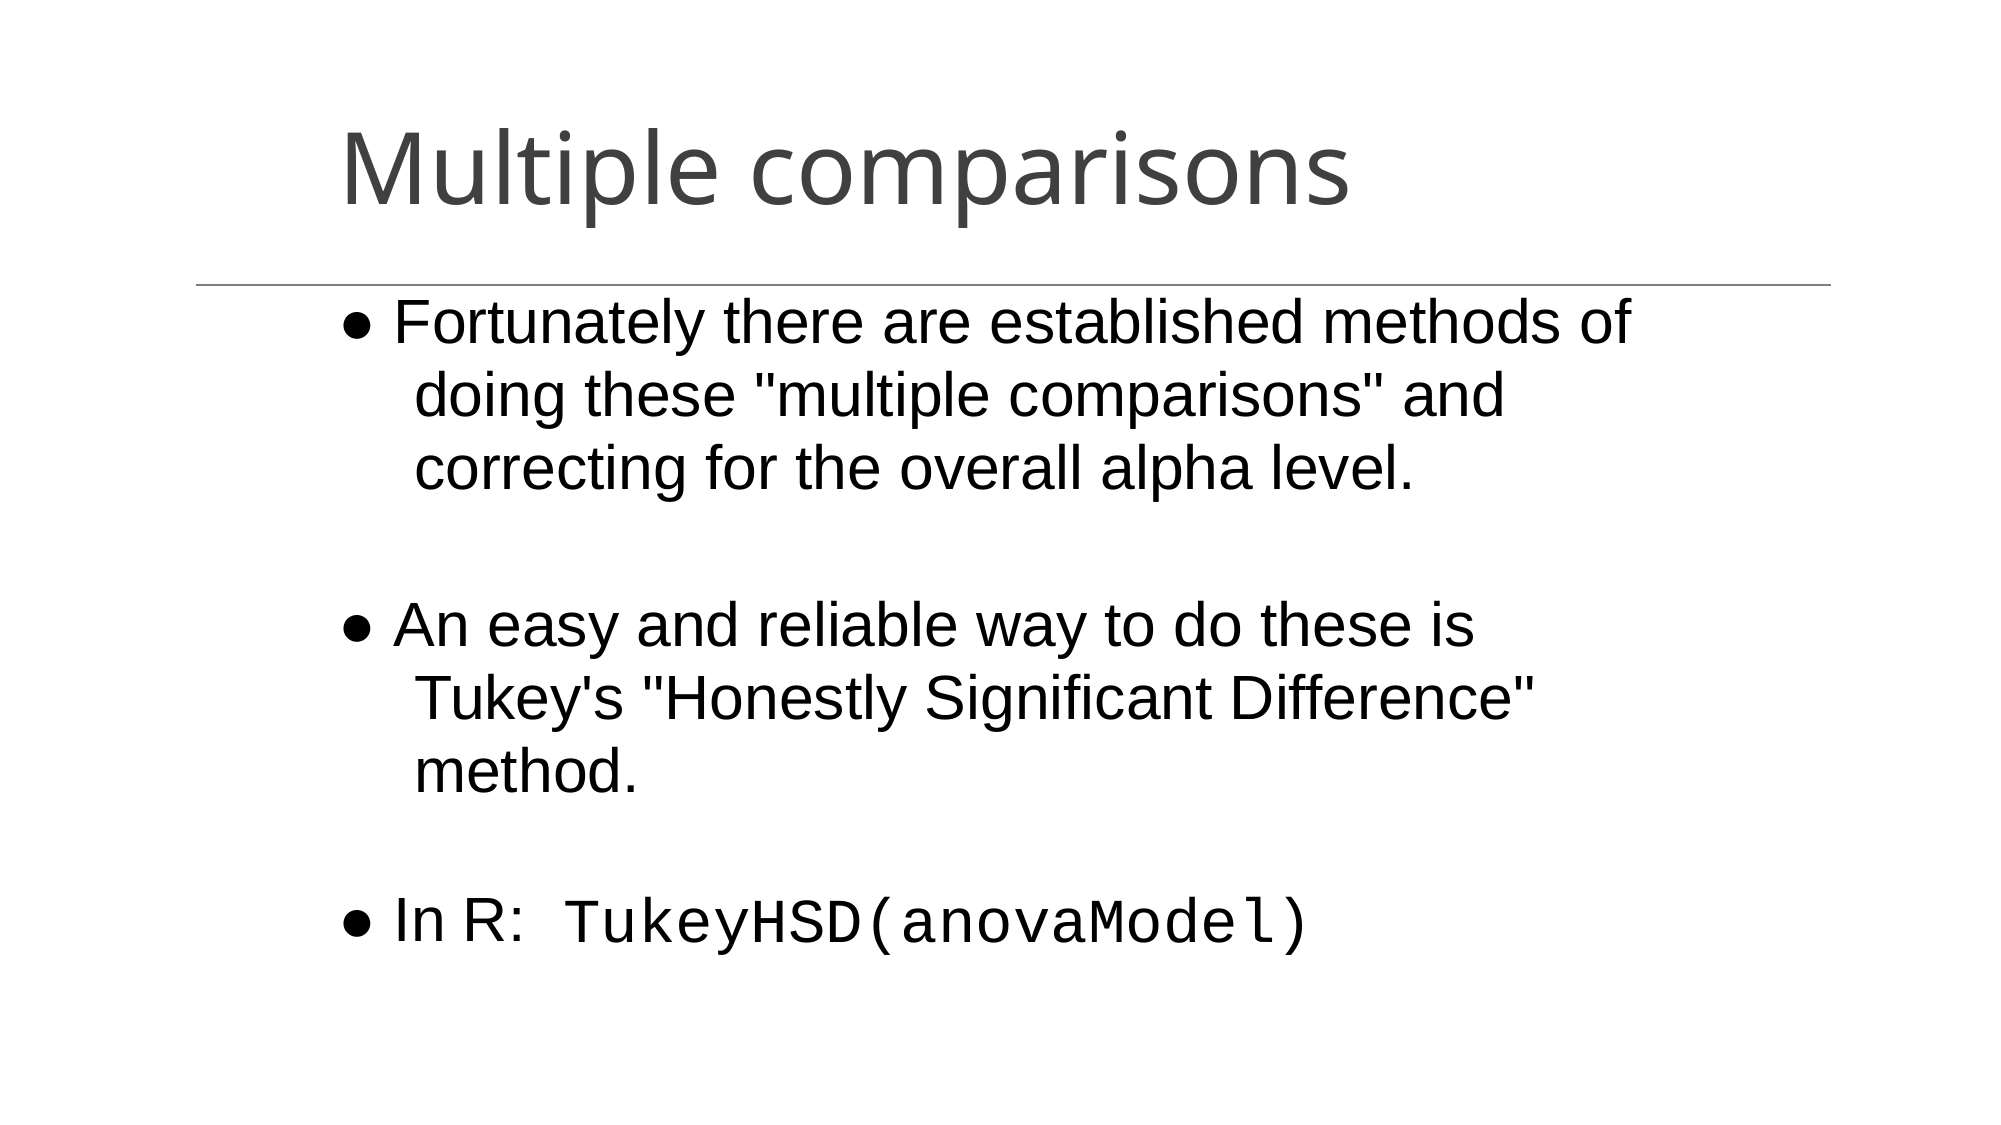

Multiple comparisons
● Fortunately there are established methods of
doing these "multiple comparisons" and
correcting for the overall alpha level.
● An easy and reliable way to do these is
Tukey's "Honestly Significant Difference"
method.
● In R:
TukeyHSD(anovaModel)